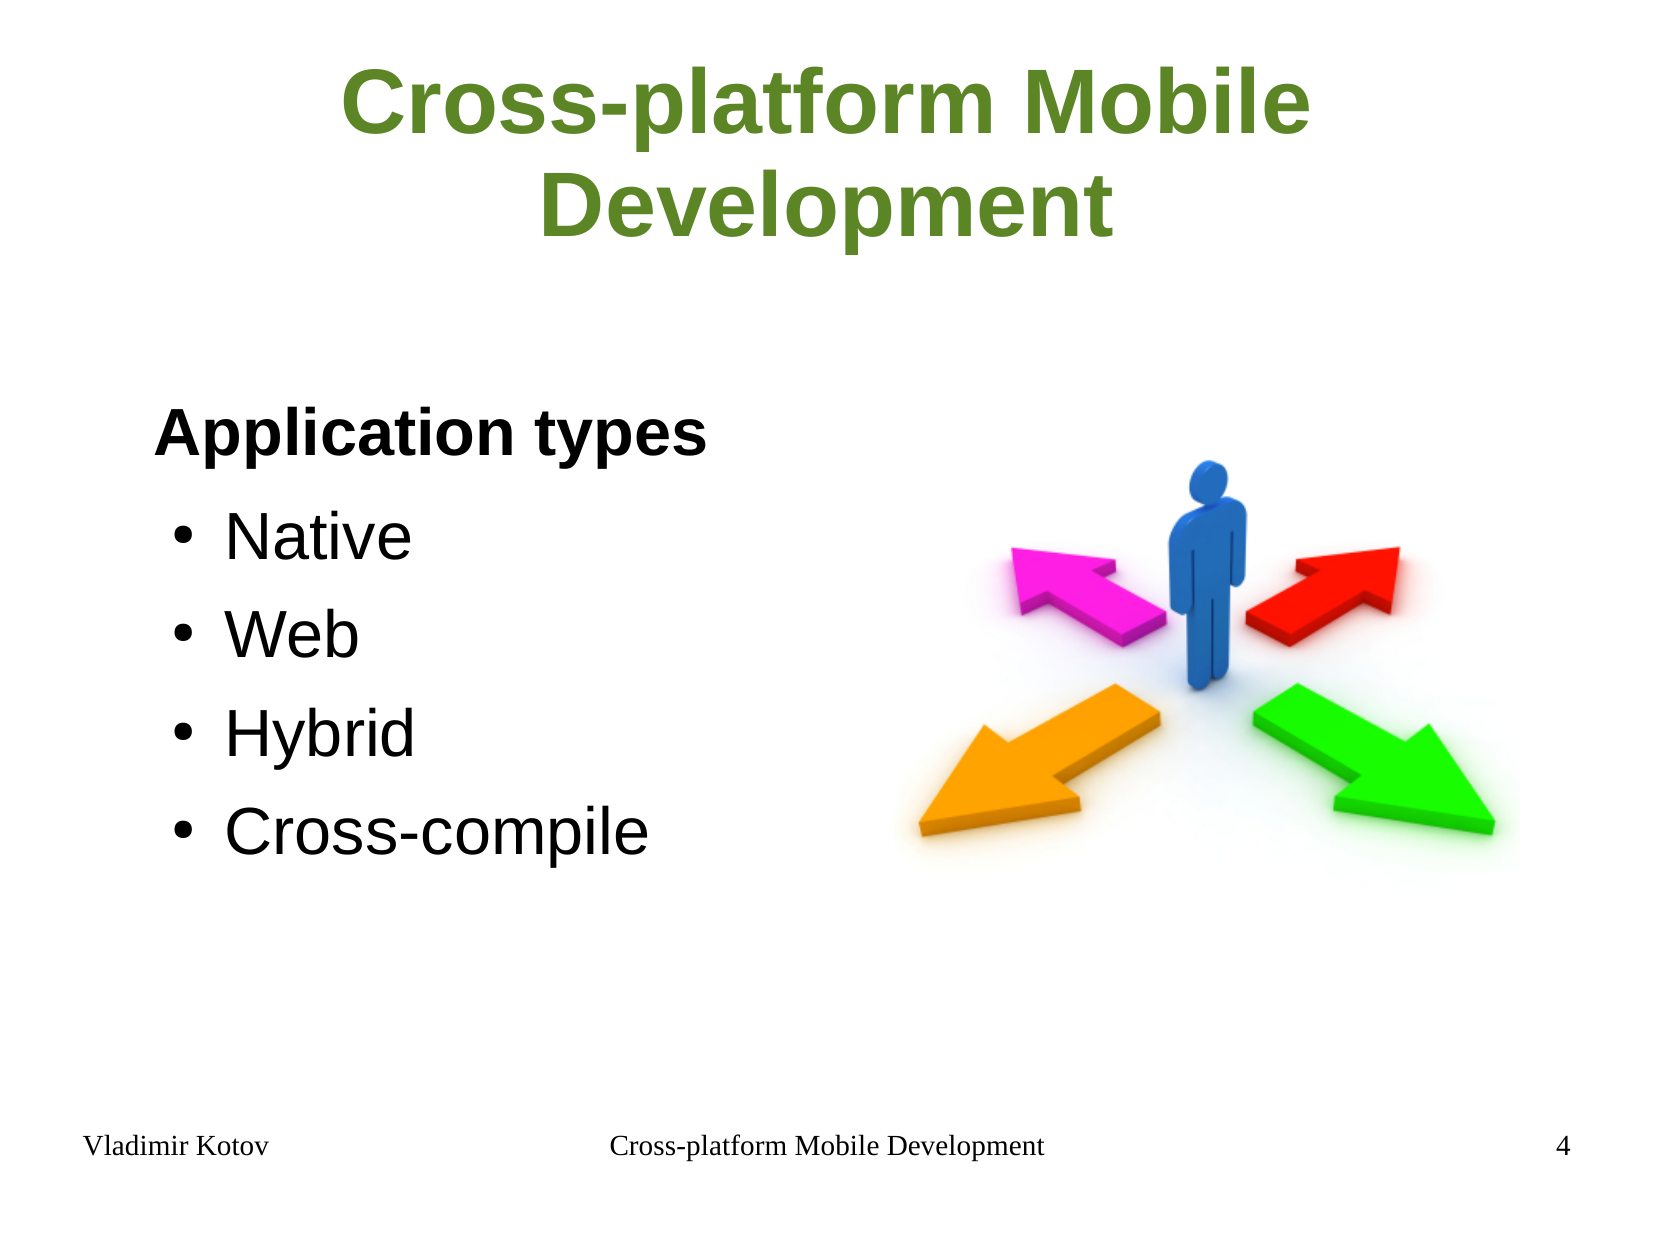

# Cross-platform Mobile Development
Application types
Native
Web
Hybrid
Cross-compile
Vladimir Kotov
Cross-platform Mobile Development
4